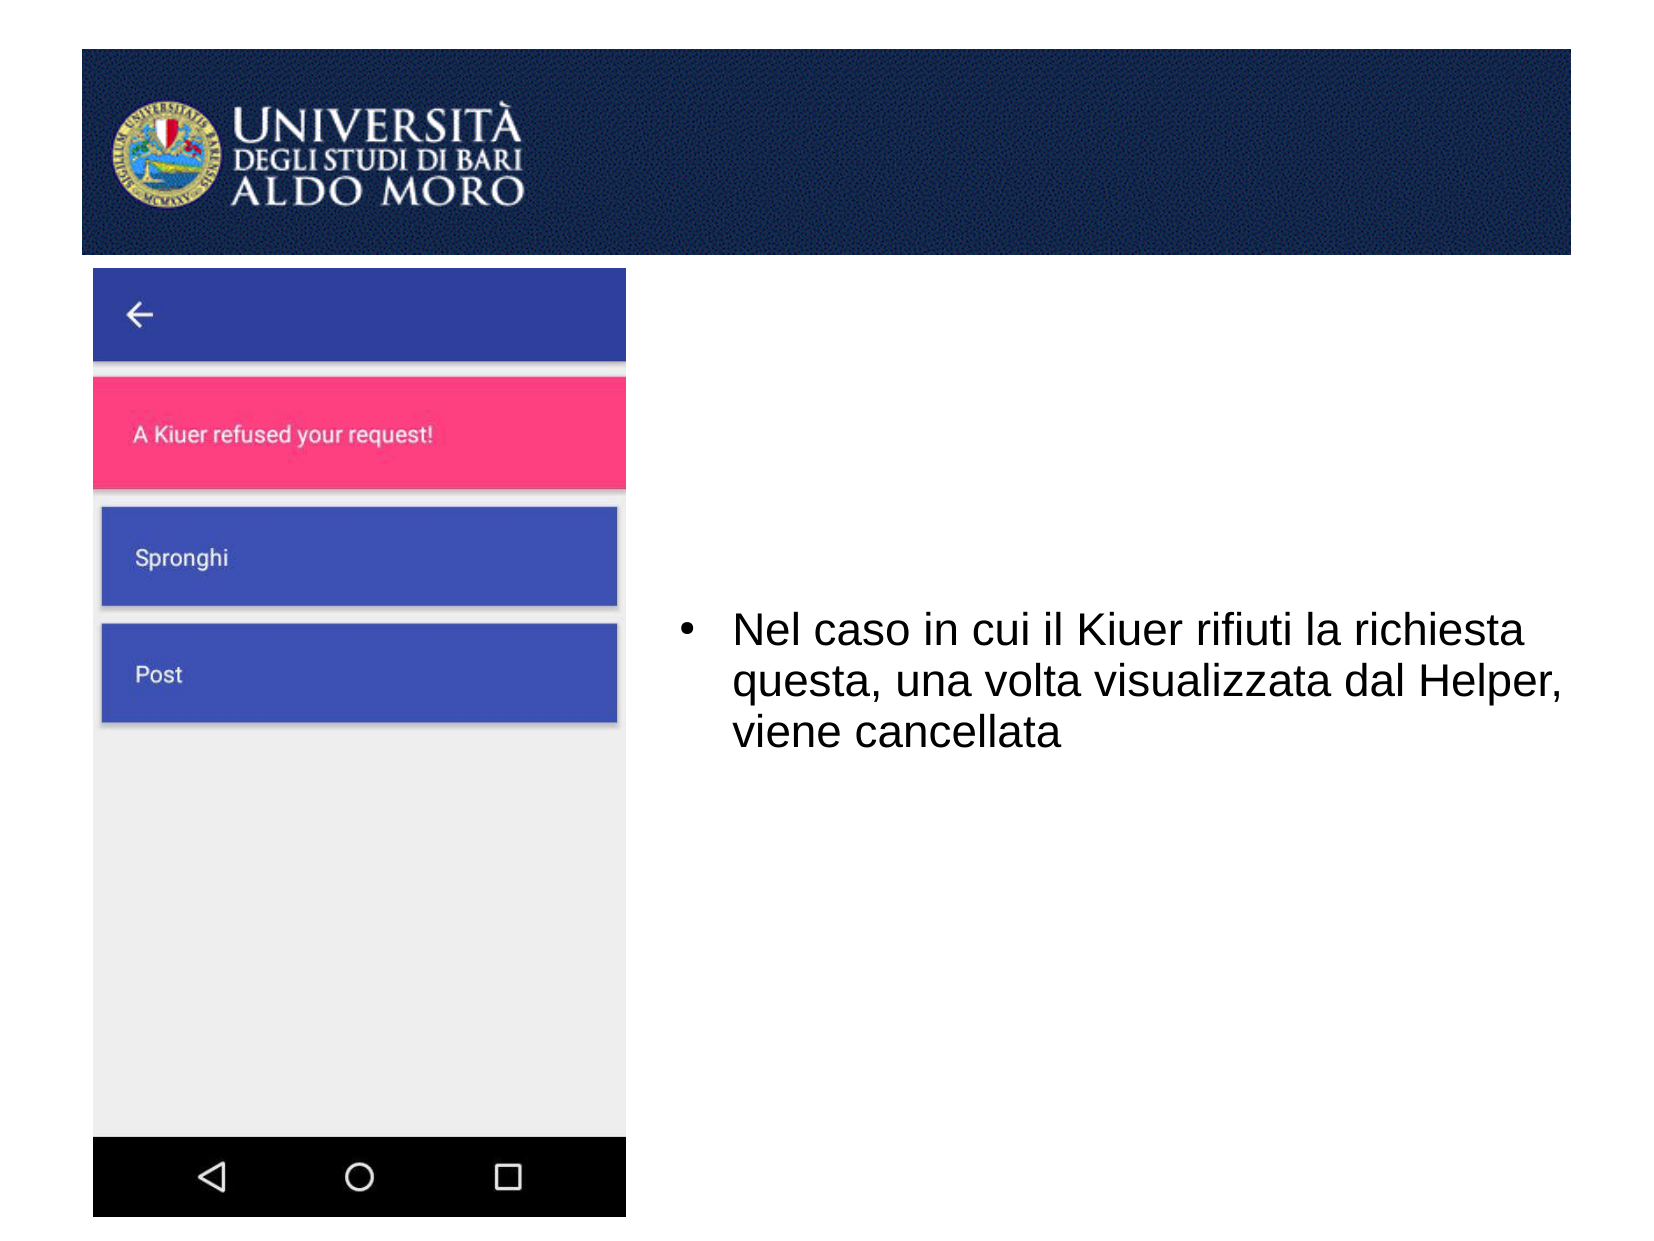

#
Nel caso in cui il Kiuer rifiuti la richiesta questa, una volta visualizzata dal Helper, viene cancellata